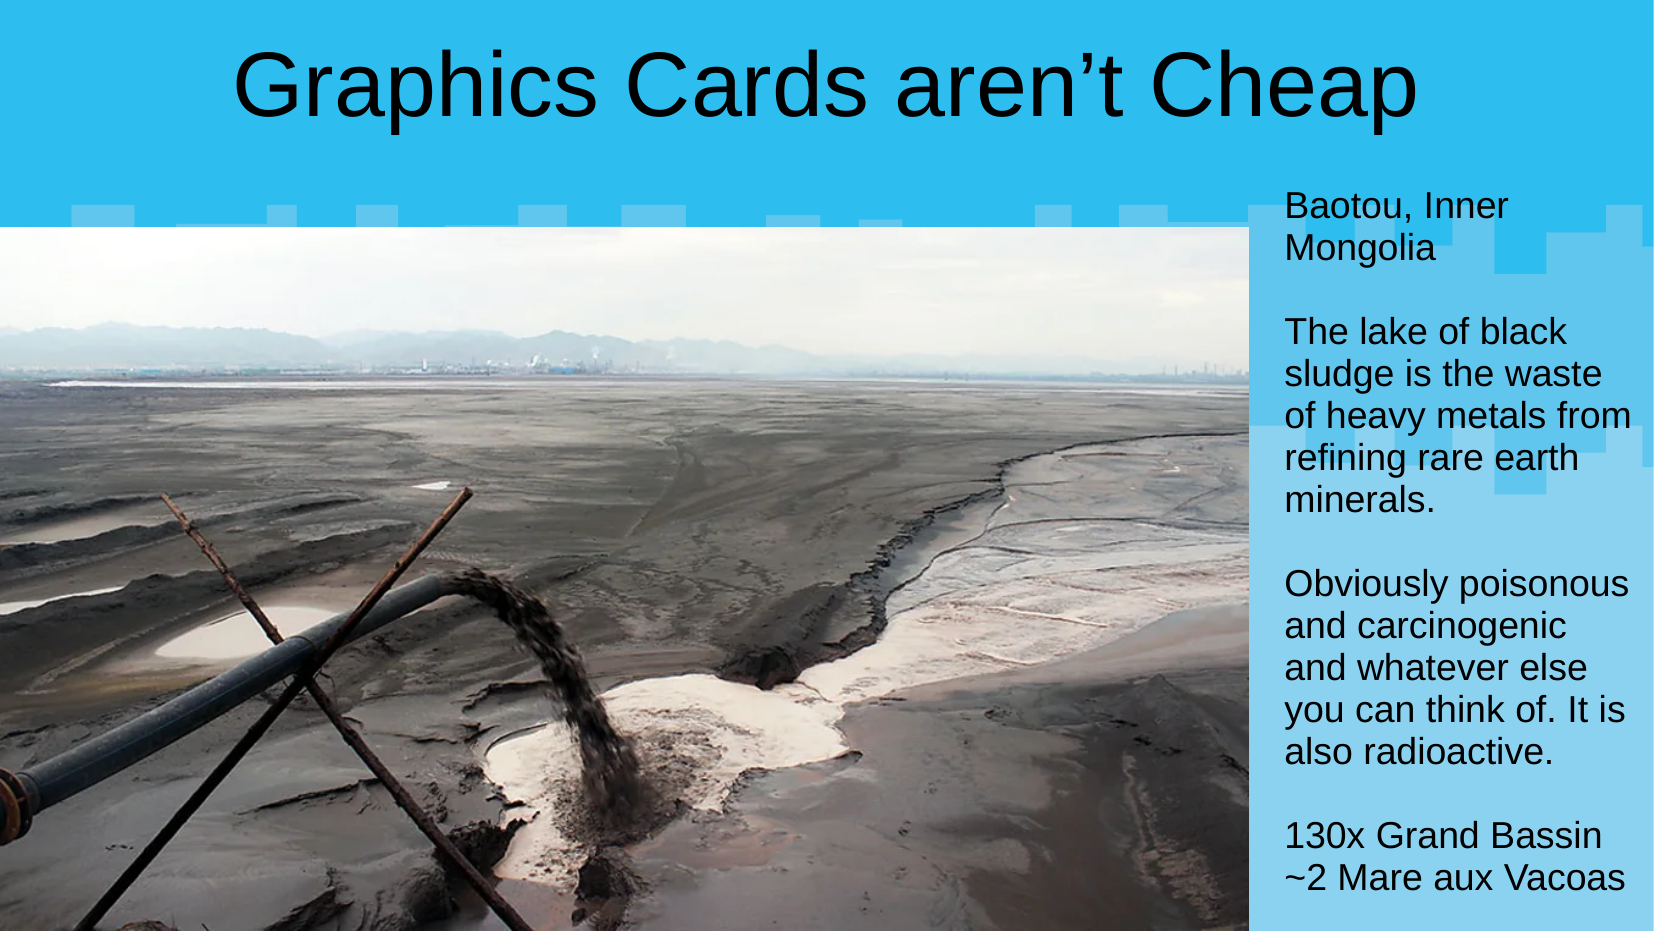

# Graphics Cards aren’t Cheap
Baotou, Inner Mongolia
The lake of black sludge is the waste of heavy metals from refining rare earth minerals.
Obviously poisonous and carcinogenic and whatever else you can think of. It is also radioactive.
130x Grand Bassin
~2 Mare aux Vacoas